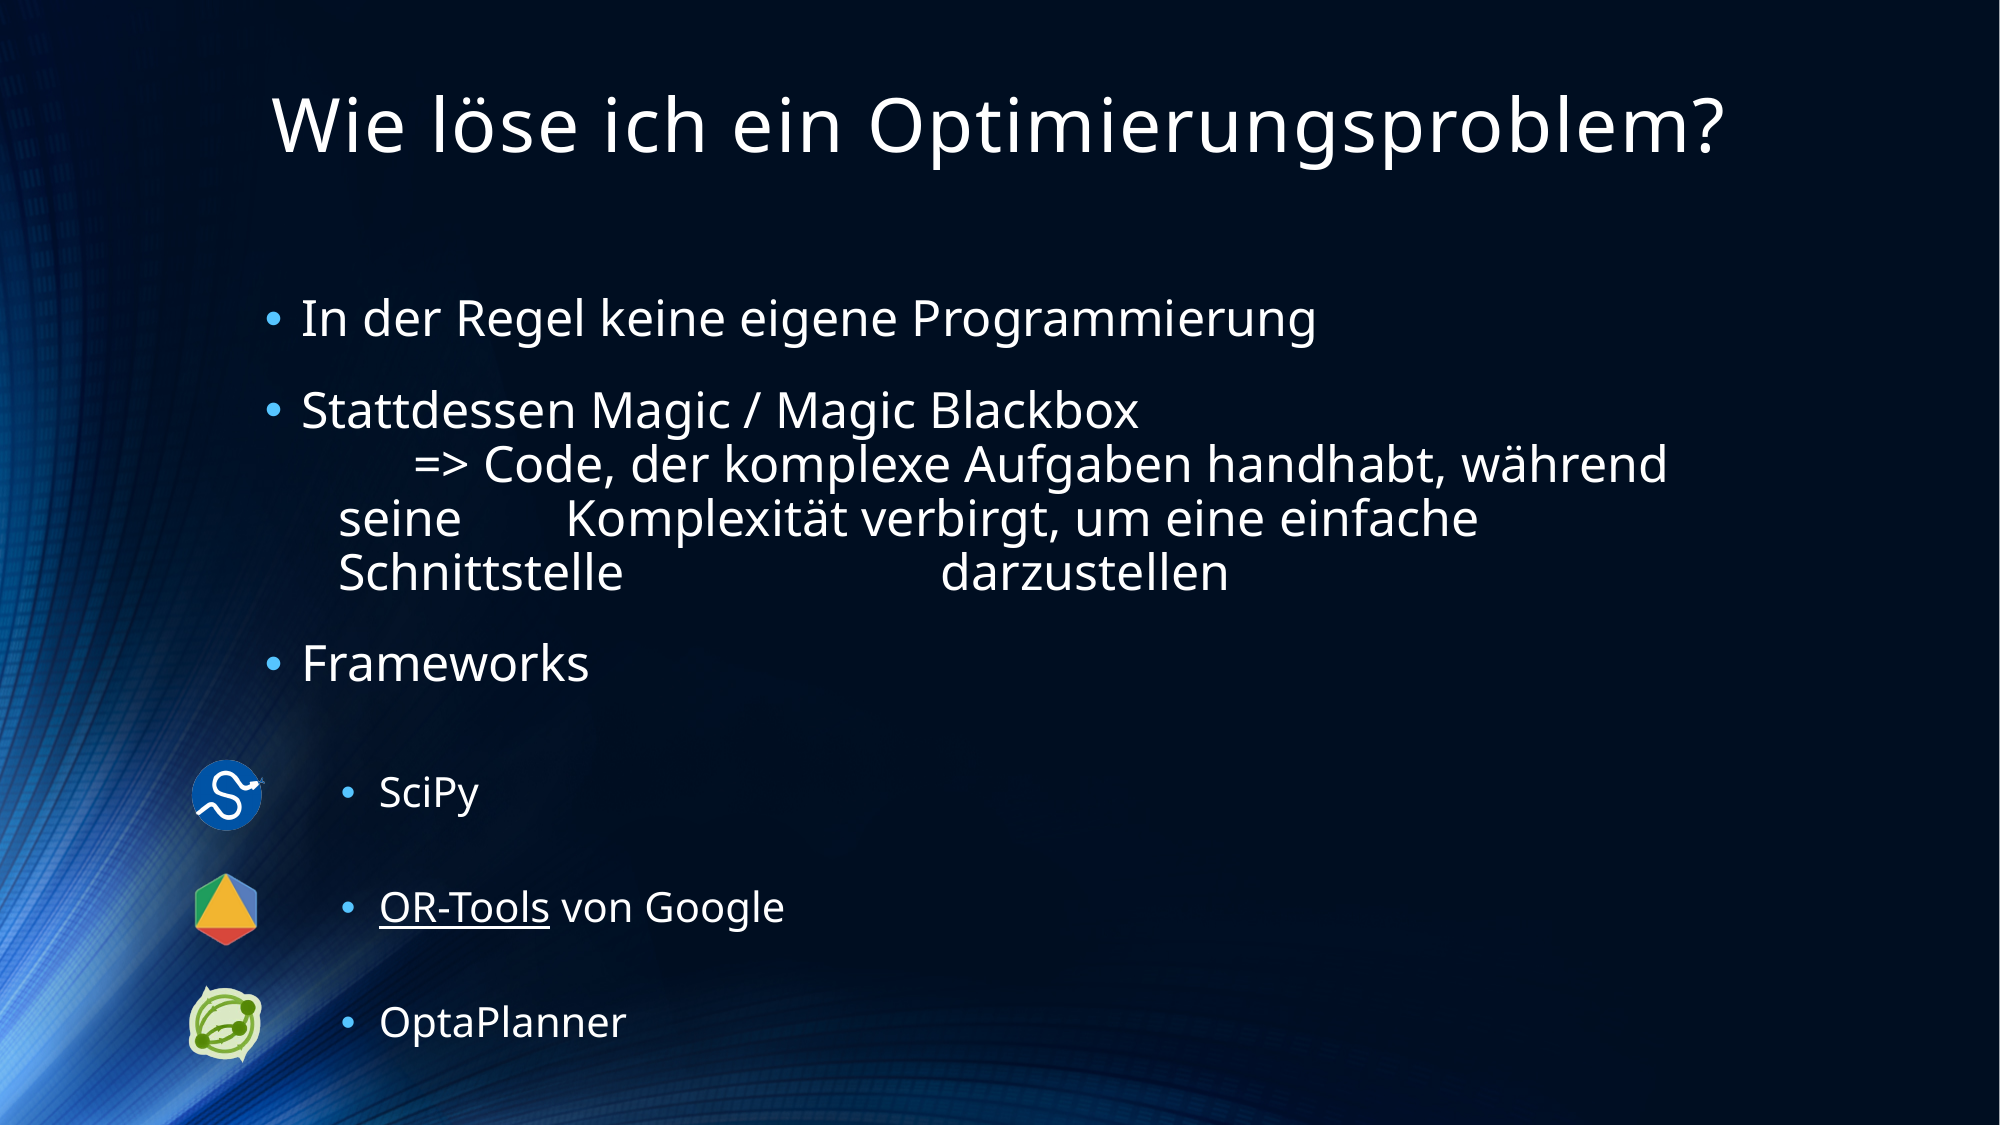

Wie löse ich ein Optimierungsproblem?
# In der Regel keine eigene Programmierung
Stattdessen Magic / Magic Blackbox
	=> Code, der komplexe Aufgaben handhabt, während seine 	 Komplexität verbirgt, um eine einfache Schnittstelle 	 darzustellen
Frameworks
SciPy
OR-Tools von Google
OptaPlanner